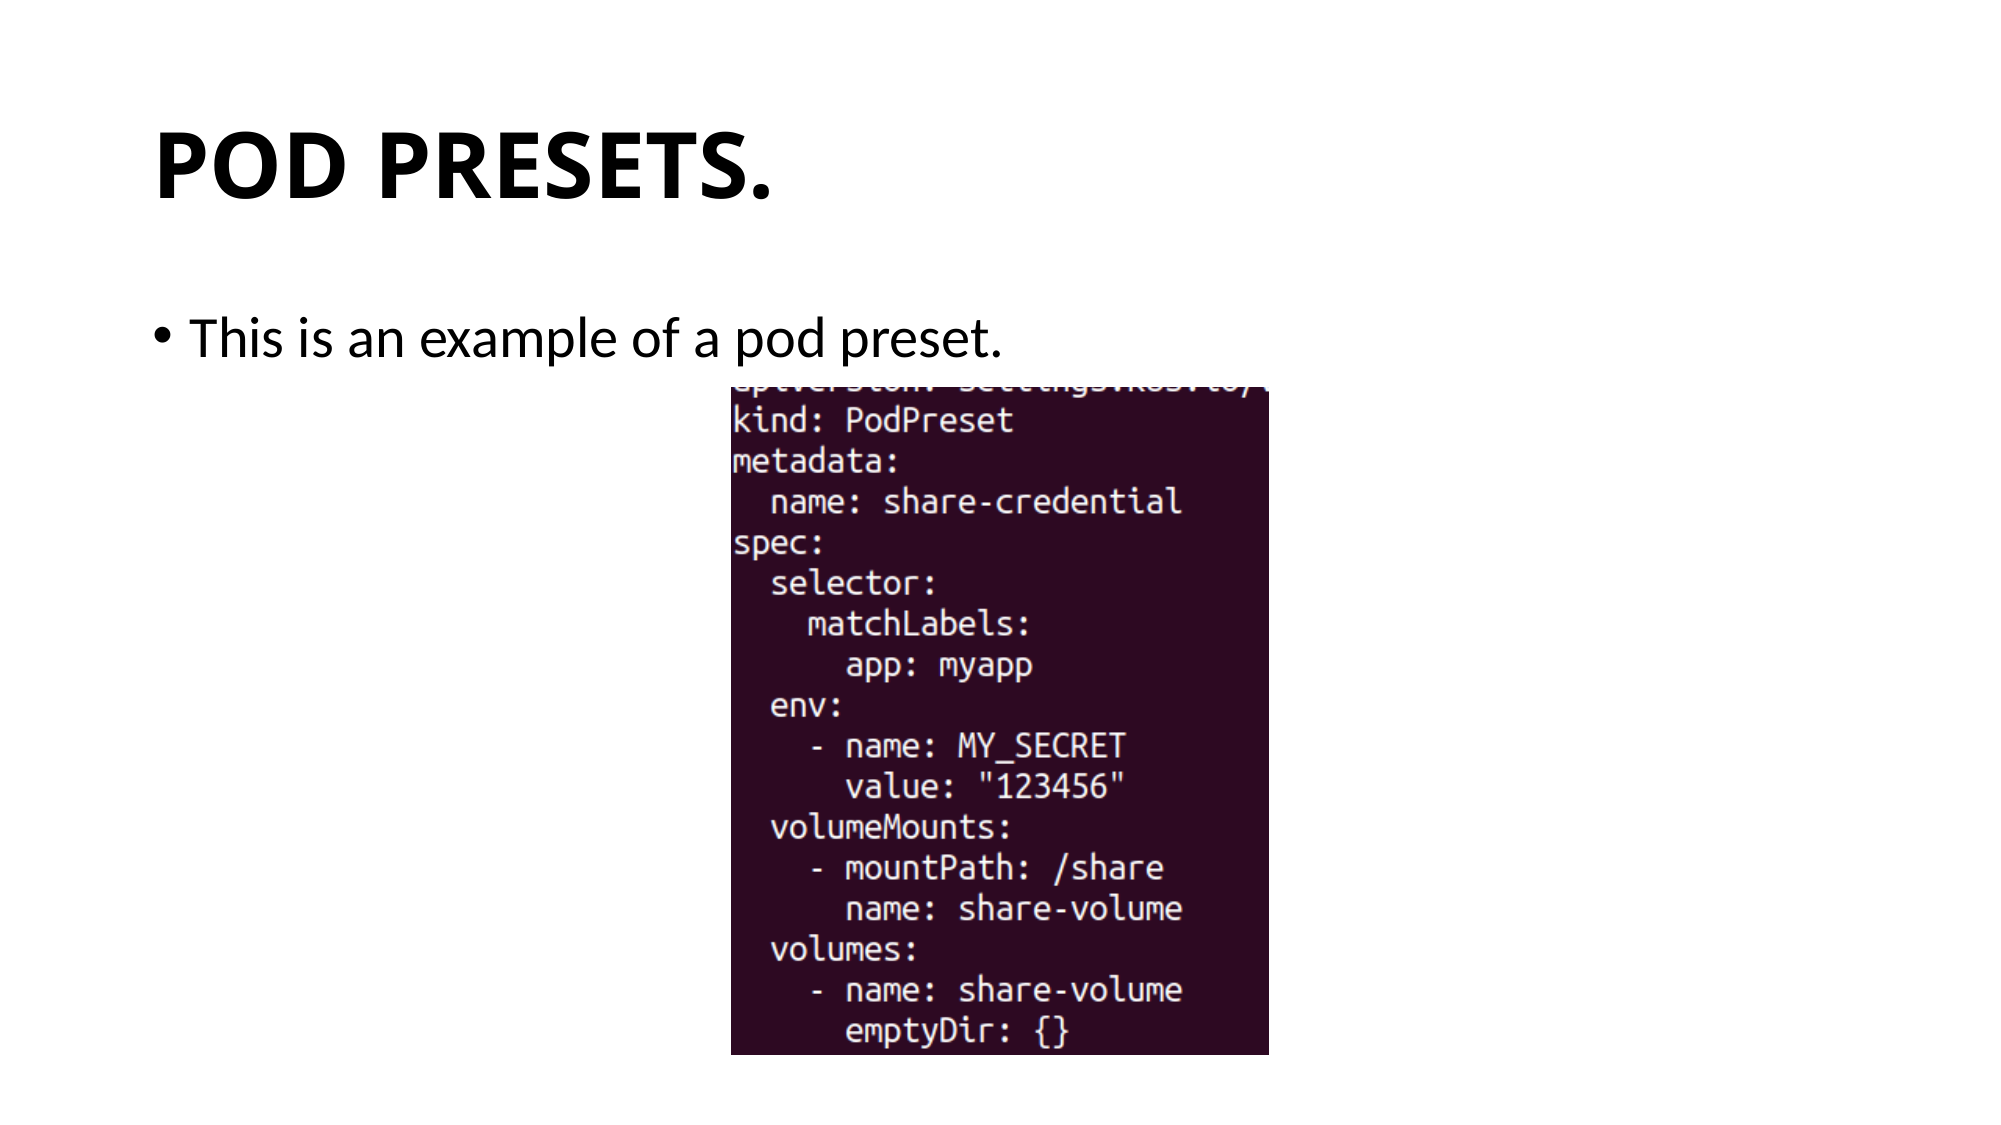

# POD PRESETS.
This is an example of a pod preset.